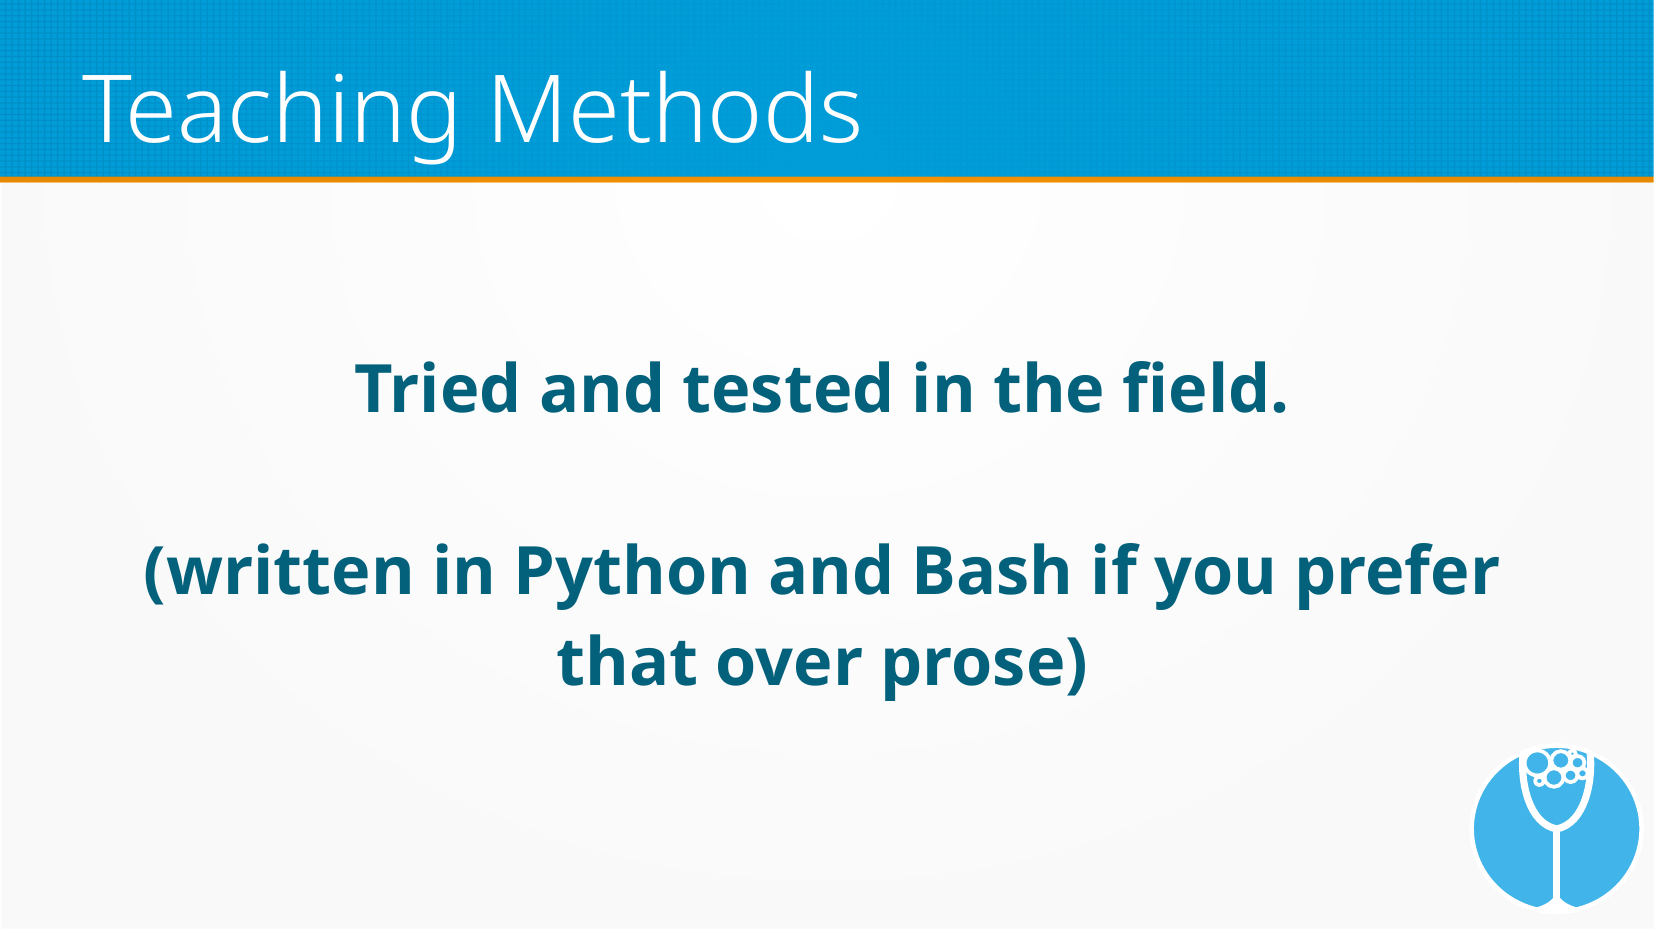

# Teaching Methods
Tried and tested in the field.
(written in Python and Bash if you prefer that over prose)